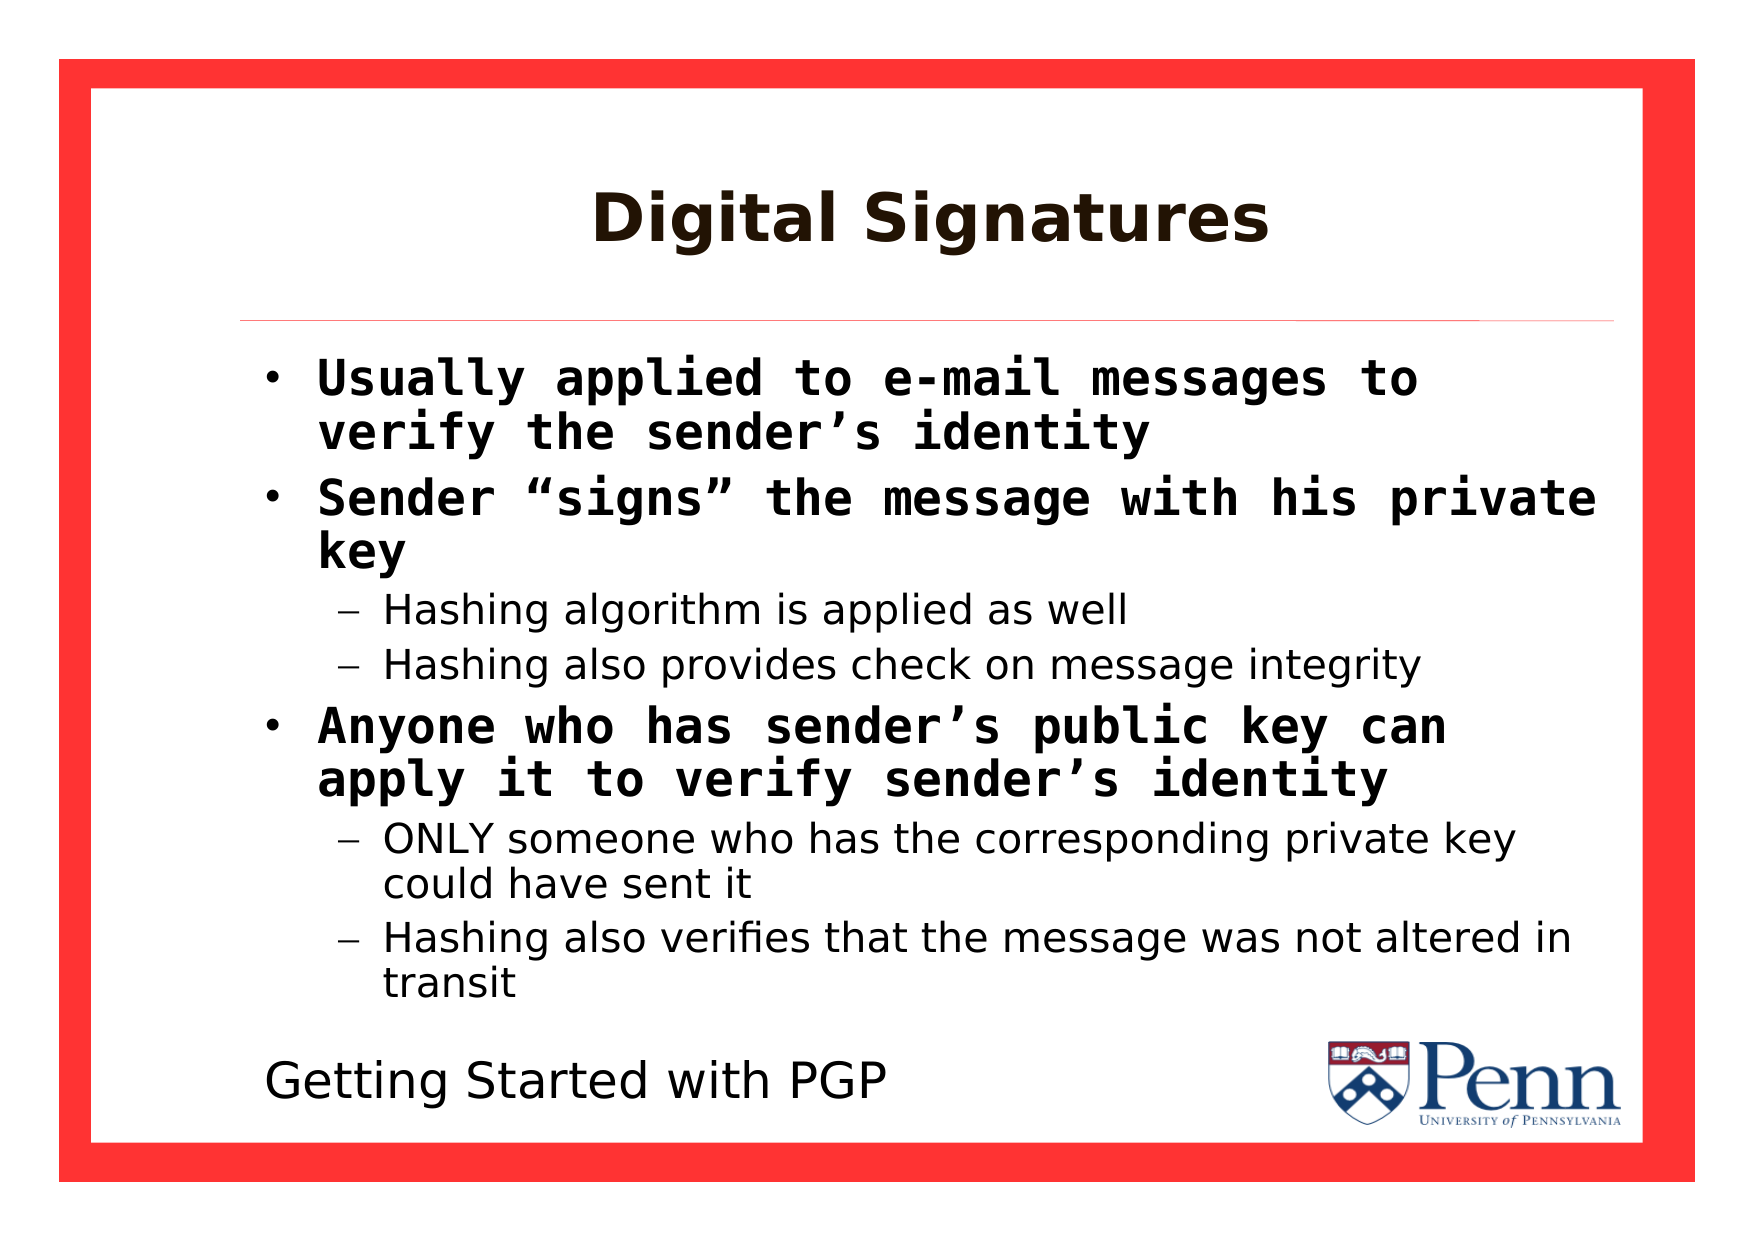

# Digital Signatures
Usually applied to e-mail messages to verify the sender’s identity
Sender “signs” the message with his private key
Hashing algorithm is applied as well
Hashing also provides check on message integrity
Anyone who has sender’s public key can apply it to verify sender’s identity
ONLY someone who has the corresponding private key could have sent it
Hashing also verifies that the message was not altered in transit